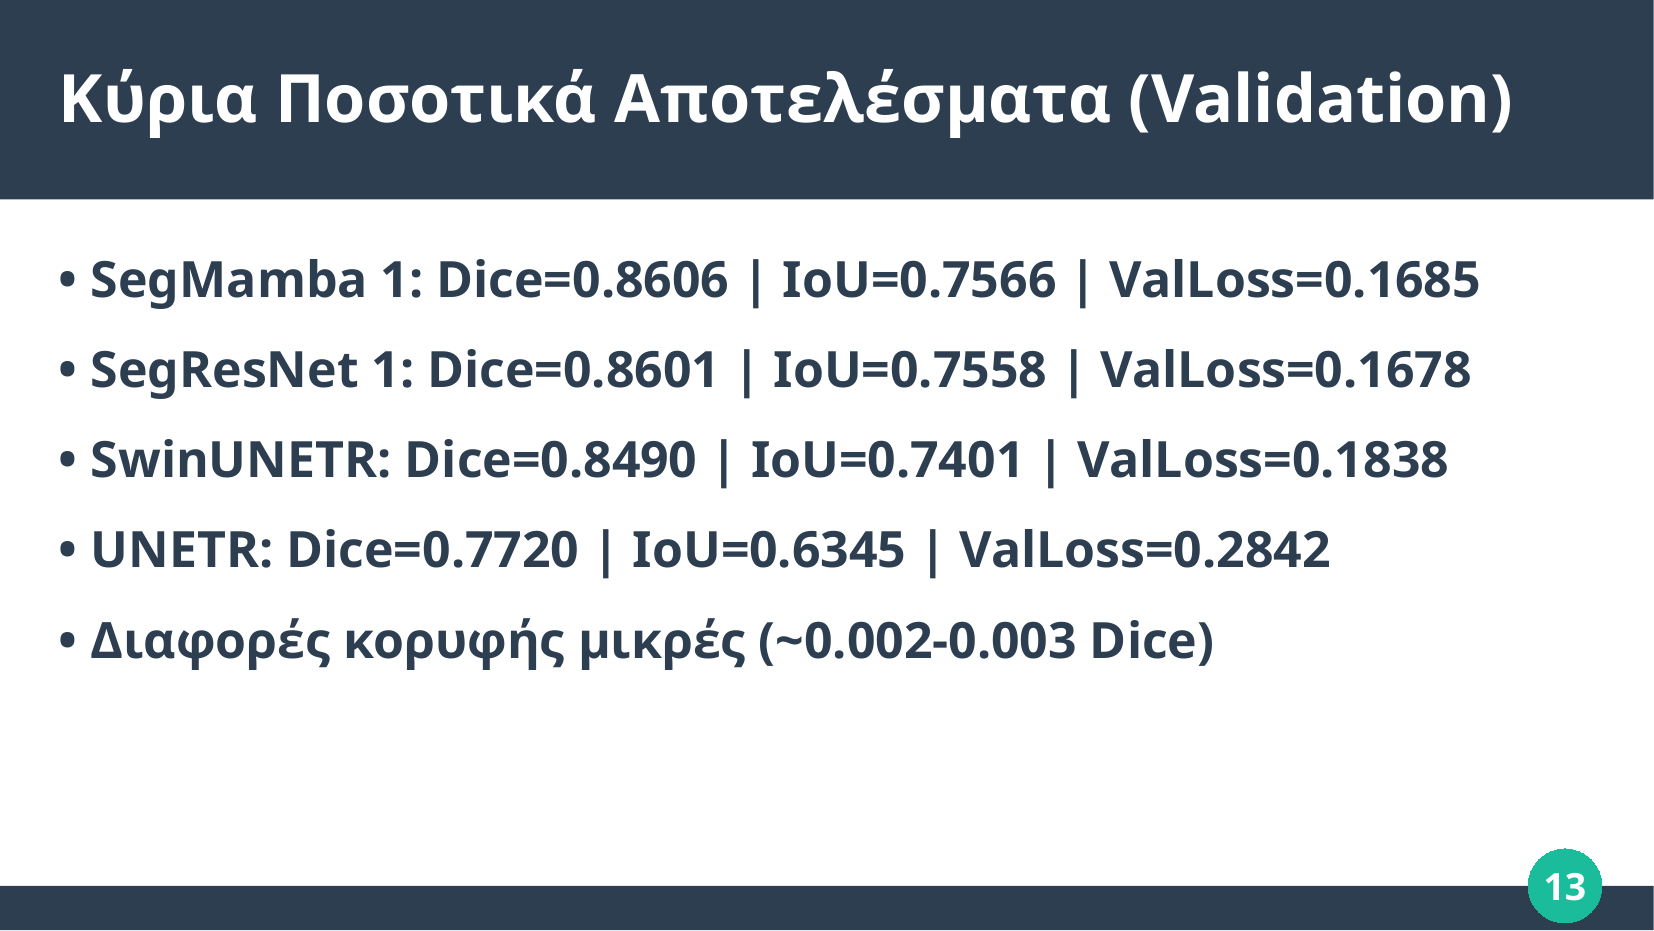

# Κύρια Ποσοτικά Αποτελέσματα (Validation)
• SegMamba 1: Dice=0.8606 | IoU=0.7566 | ValLoss=0.1685
• SegResNet 1: Dice=0.8601 | IoU=0.7558 | ValLoss=0.1678
• SwinUNETR: Dice=0.8490 | IoU=0.7401 | ValLoss=0.1838
• UNETR: Dice=0.7720 | IoU=0.6345 | ValLoss=0.2842
• Διαφορές κορυφής μικρές (~0.002-0.003 Dice)
13